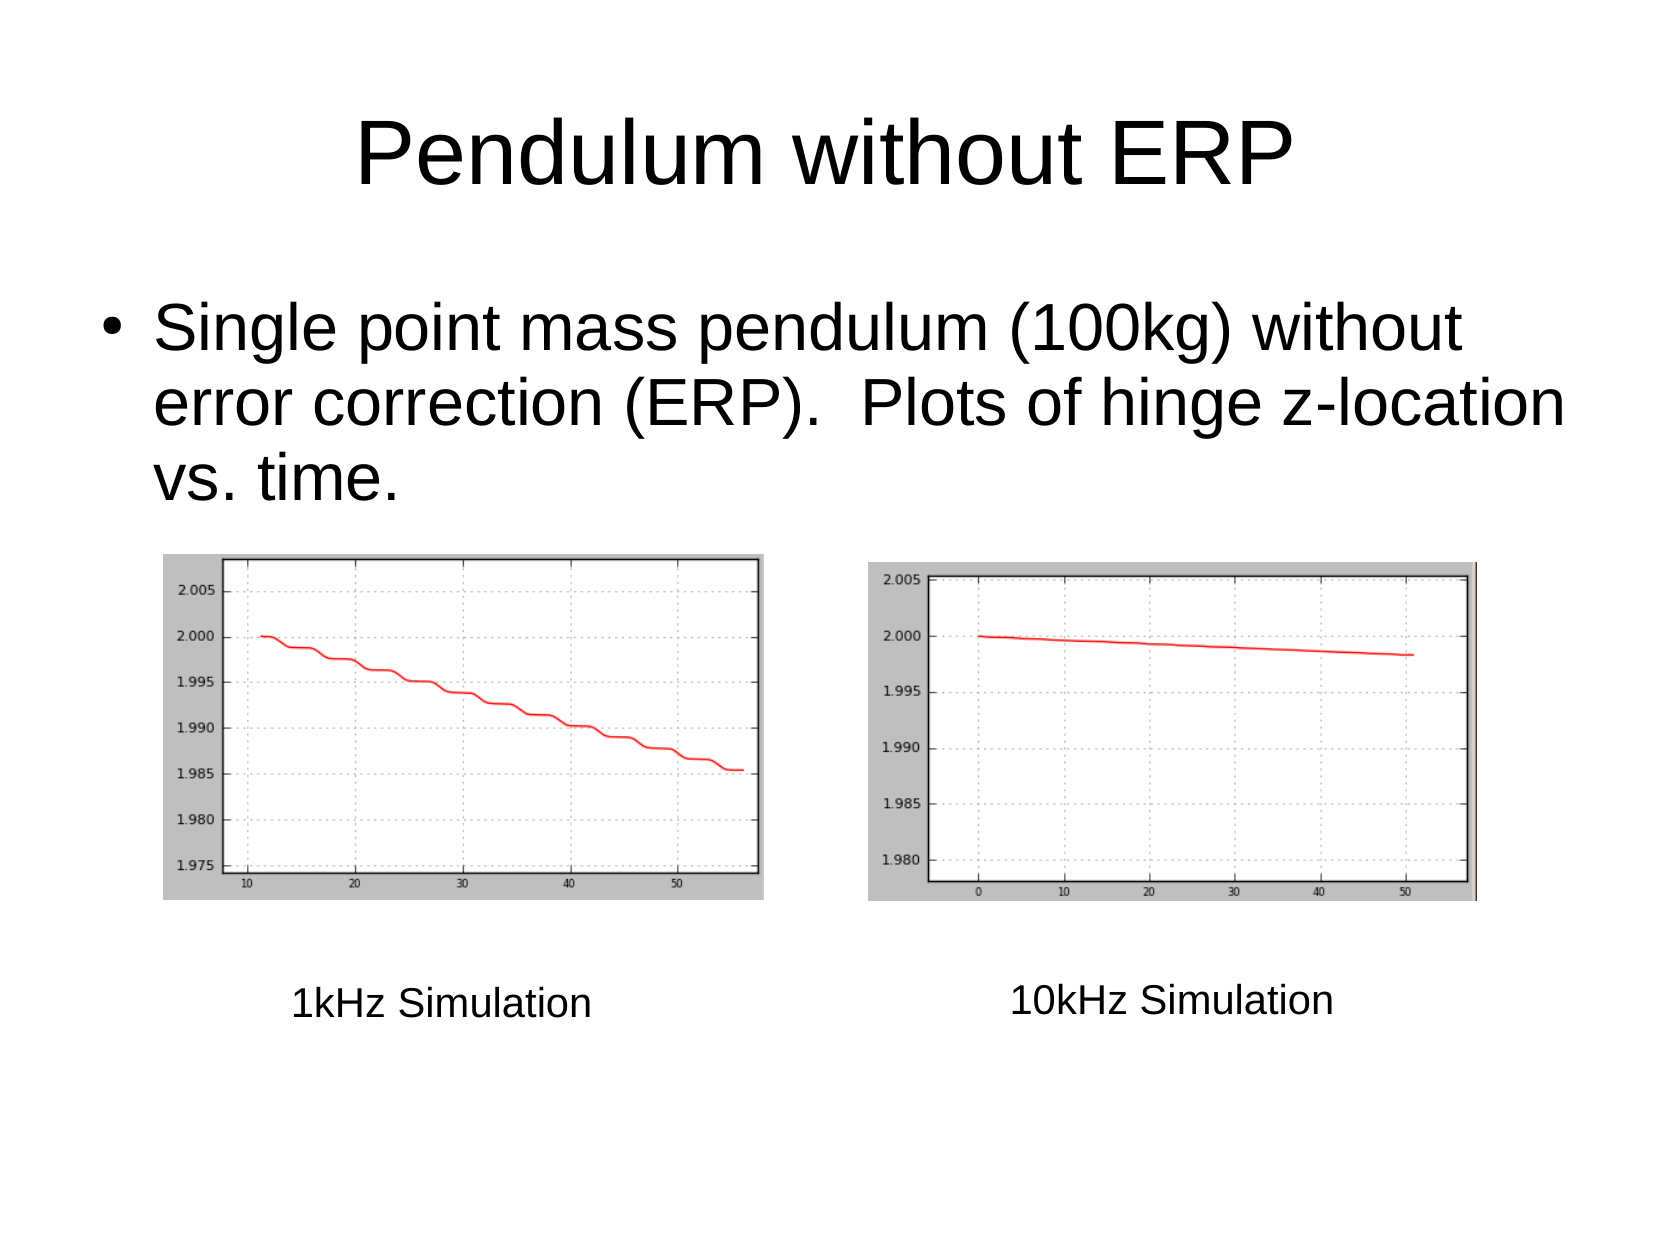

# Pendulum without ERP
Single point mass pendulum (100kg) without error correction (ERP). Plots of hinge z-location vs. time.
10kHz Simulation
1kHz Simulation